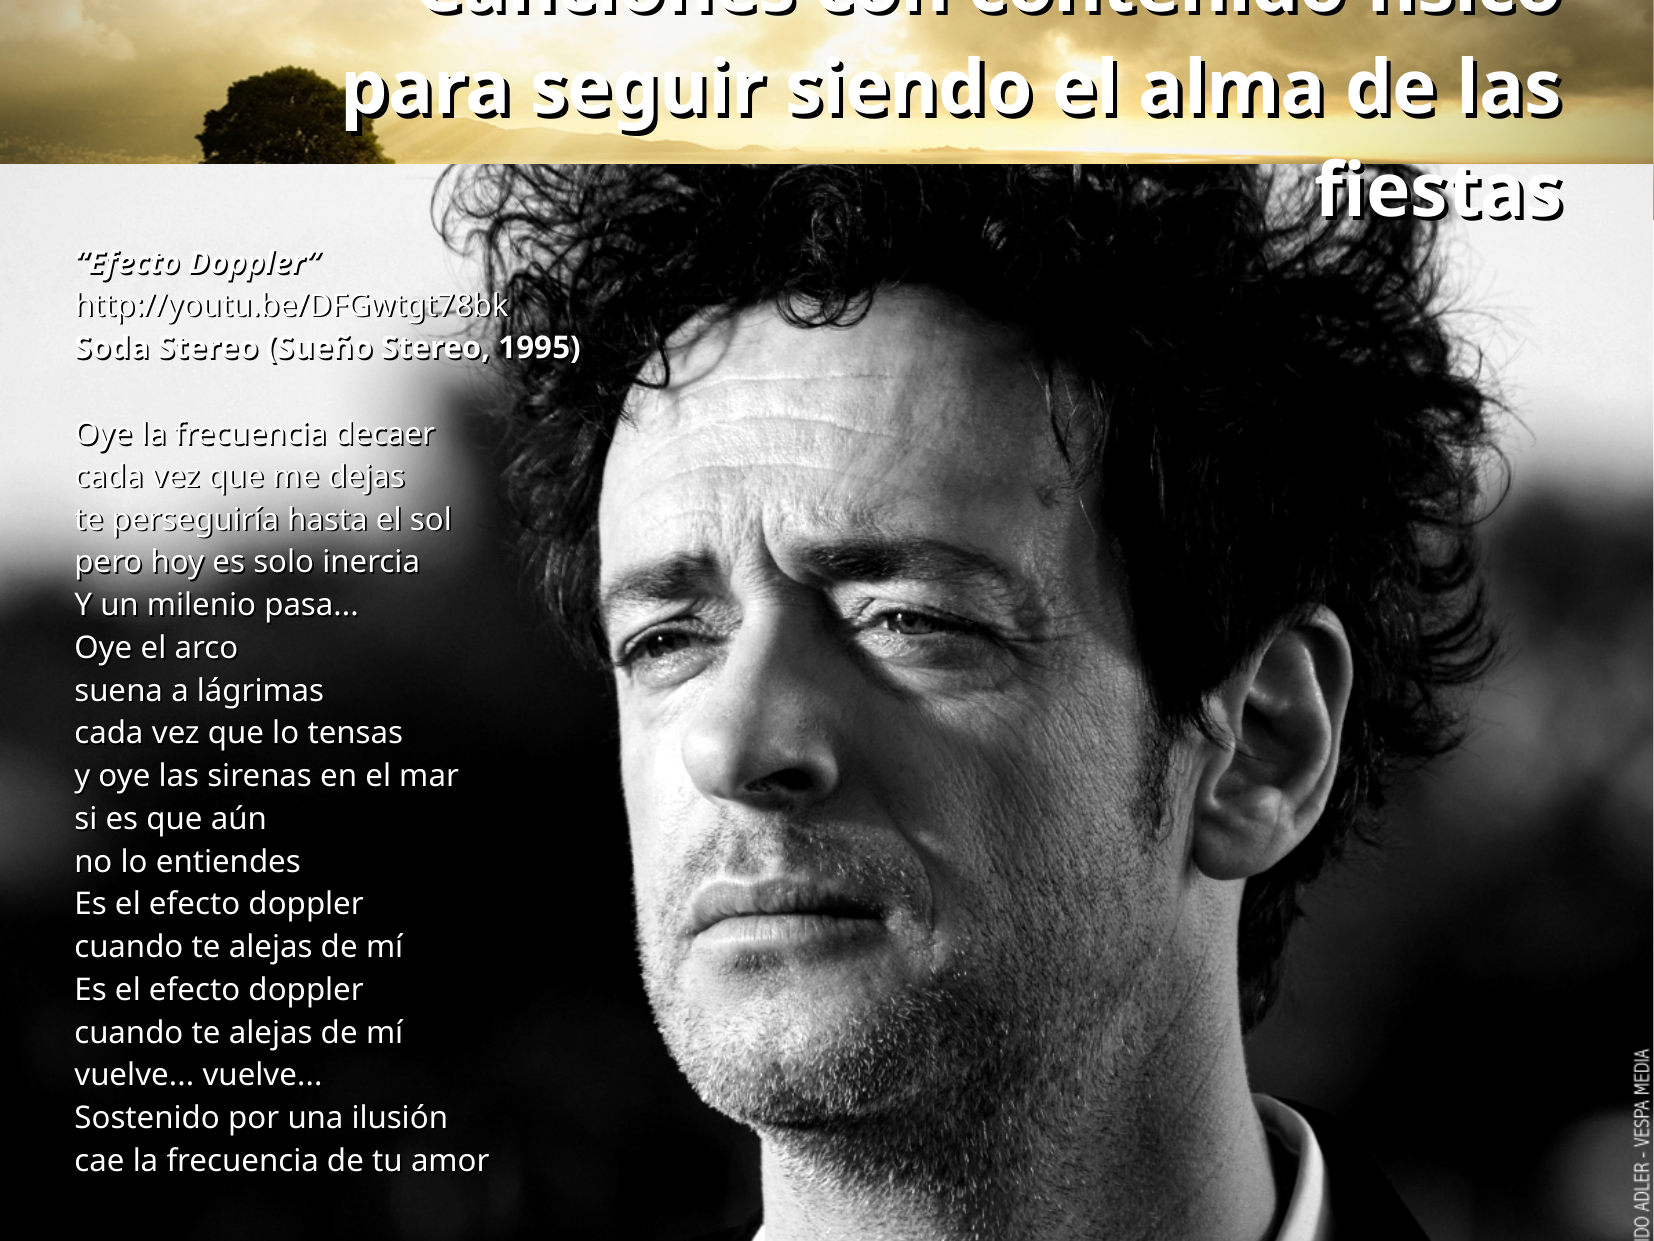

# Canciones con contenido físico para seguir siendo el alma de las fiestas
“Efecto Doppler”
http://youtu.be/DFGwtgt78bk
Soda Stereo (Sueño Stereo, 1995)
Oye la frecuencia decaer
cada vez que me dejas
te perseguiría hasta el sol
pero hoy es solo inercia
Y un milenio pasa...
Oye el arco
suena a lágrimas
cada vez que lo tensas
y oye las sirenas en el mar
si es que aún
no lo entiendes
Es el efecto doppler
cuando te alejas de mí
Es el efecto doppler
cuando te alejas de mí
vuelve... vuelve...
Sostenido por una ilusión
cae la frecuencia de tu amor
Abr, 12, 2016
H. Asorey - A. Cutsaimanis
21